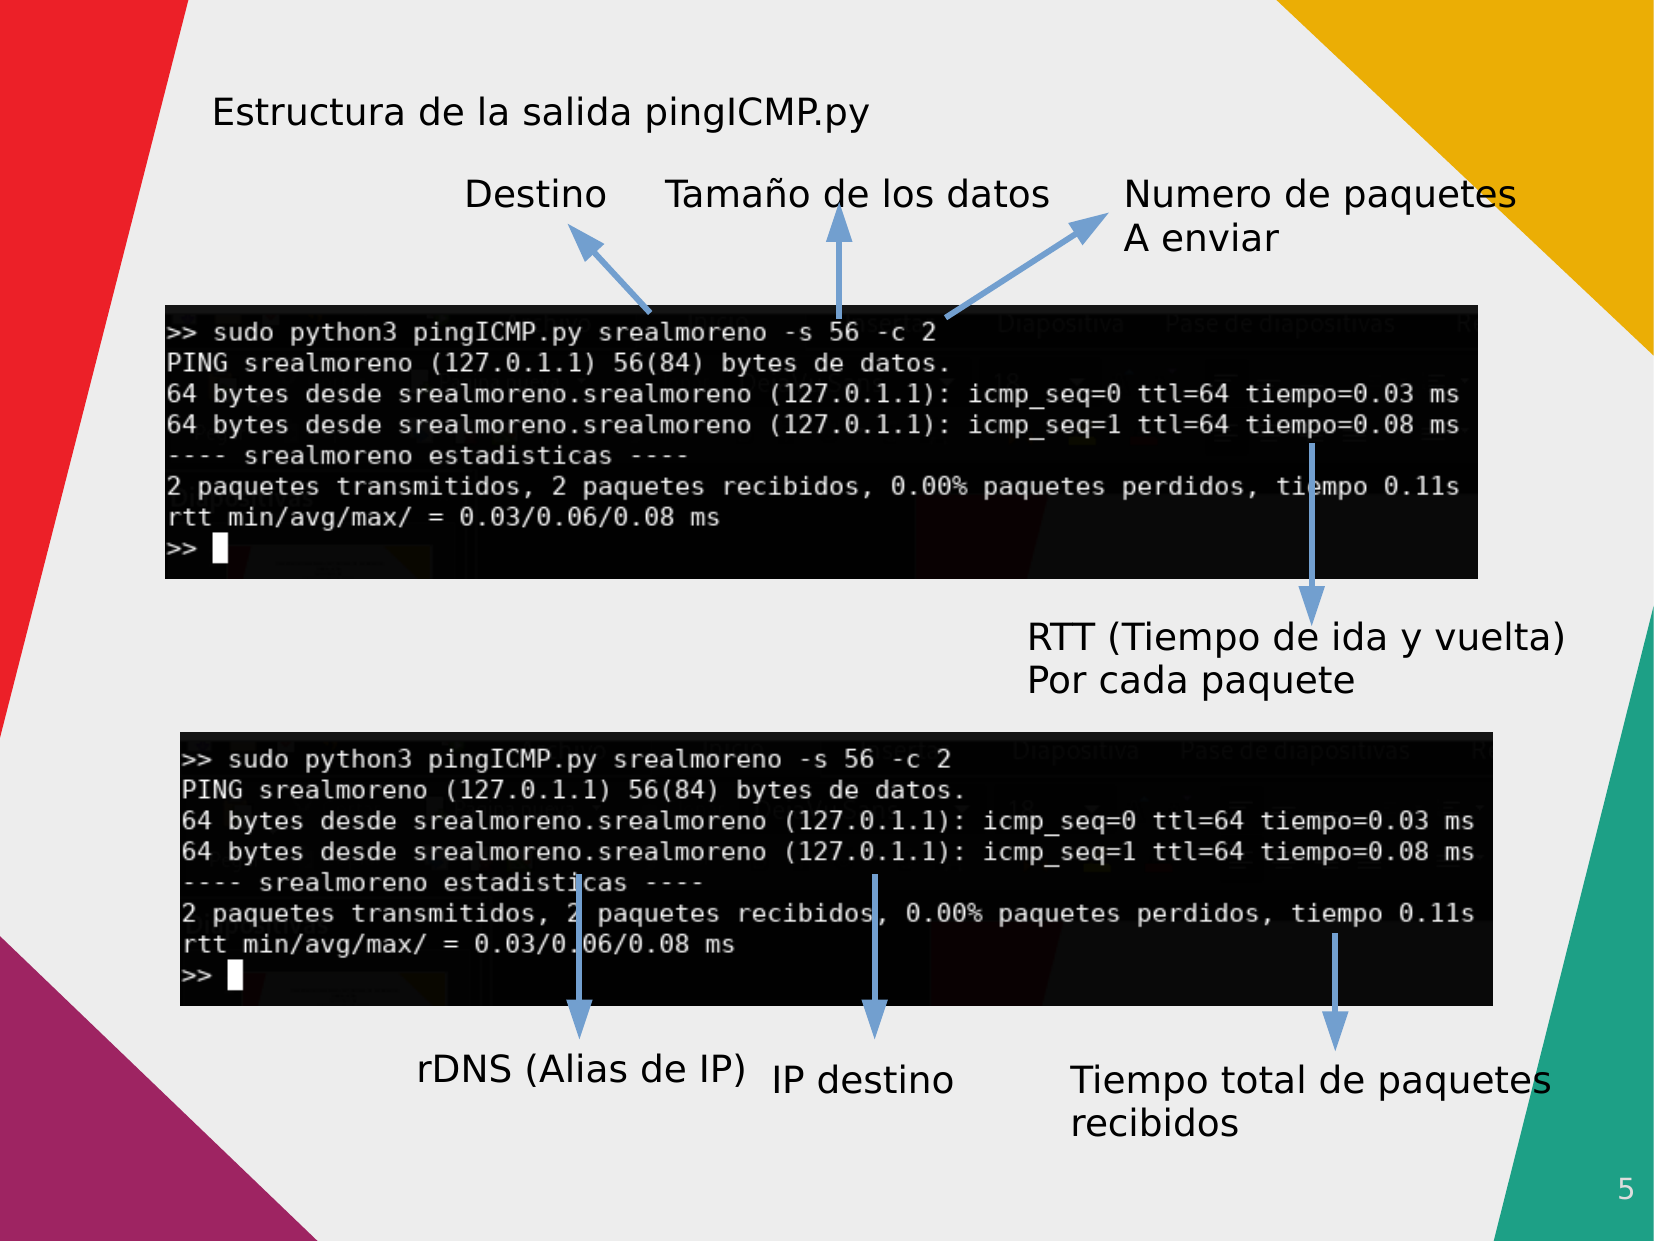

Estructura de la salida pingICMP.py
Destino
Tamaño de los datos
Numero de paquetes
A enviar
RTT (Tiempo de ida y vuelta)
Por cada paquete
rDNS (Alias de IP)
Tiempo total de paquetes
recibidos
IP destino
5